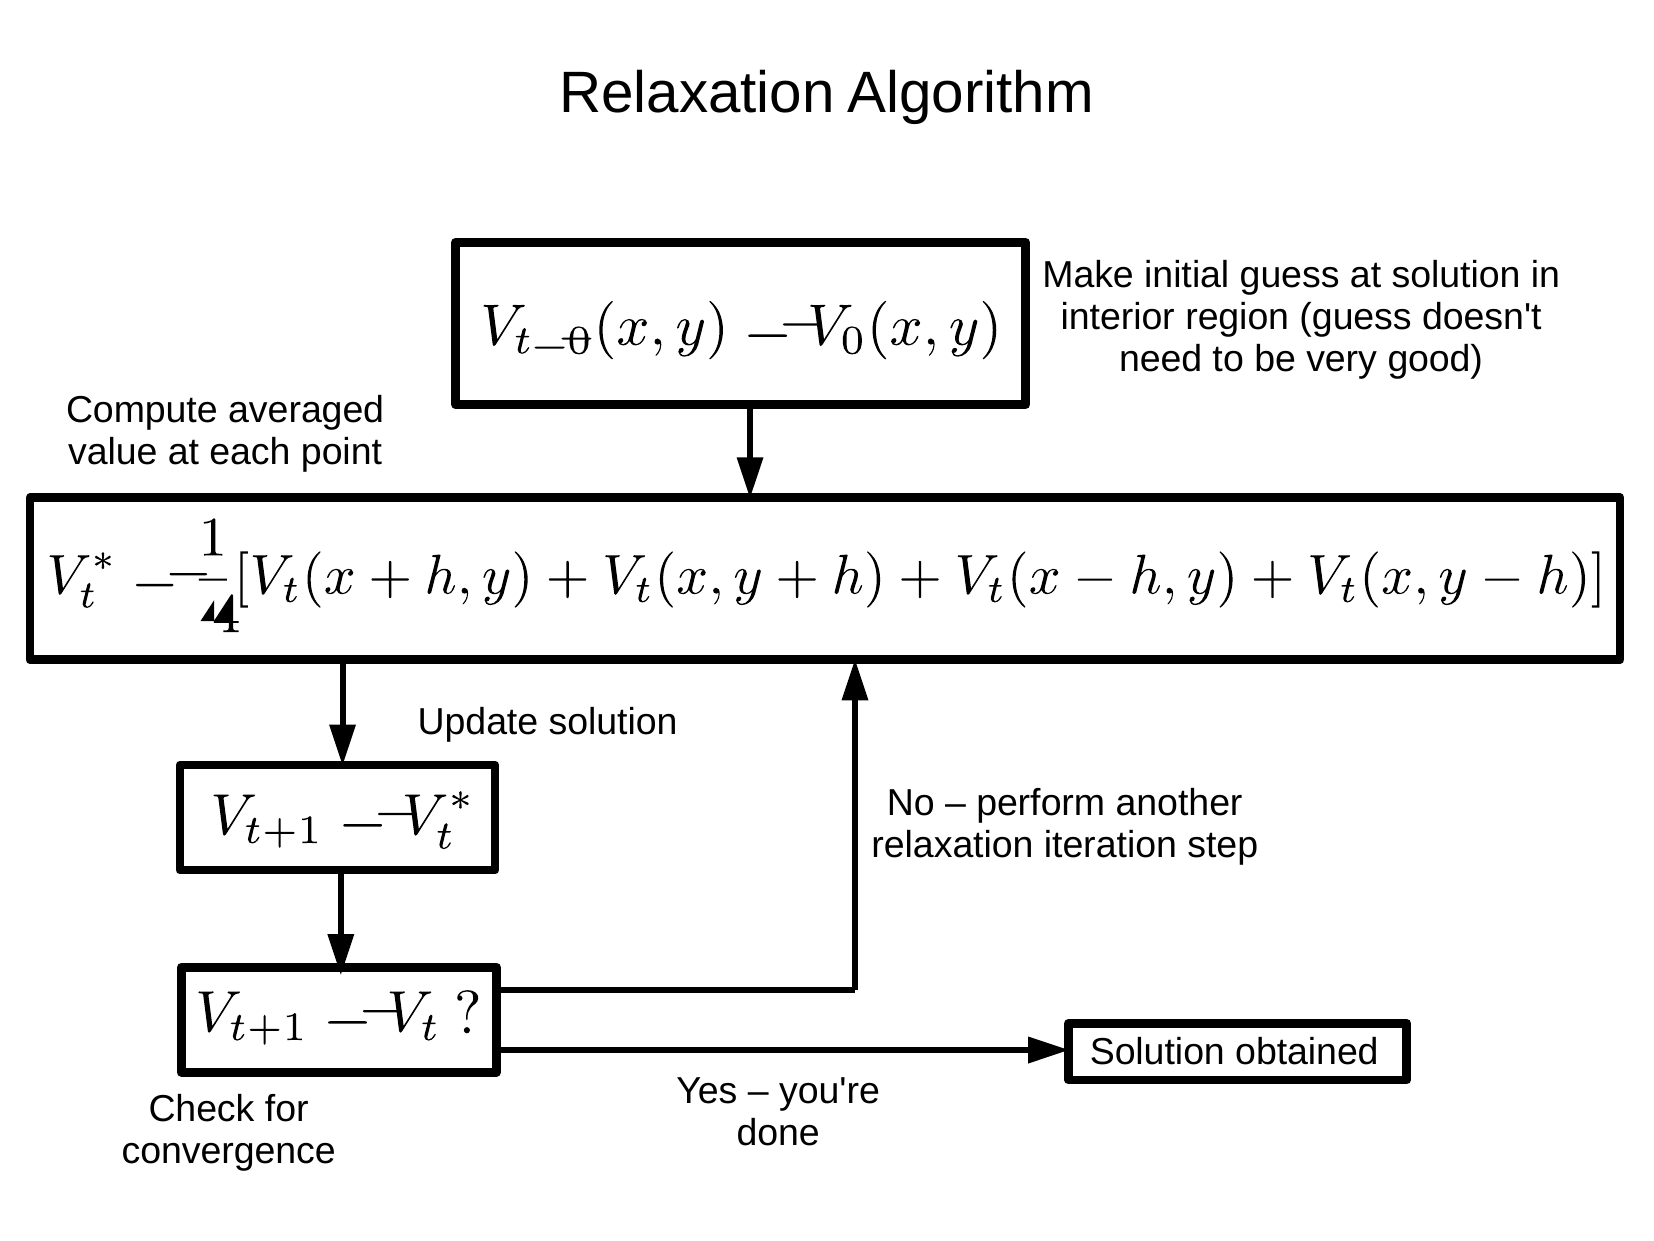

# Relaxation Algorithm
Make initial guess at solution in interior region (guess doesn't need to be very good)
Compute averaged value at each point
Update solution
No – perform another relaxation iteration step
Solution obtained
Yes – you're done
Check for convergence